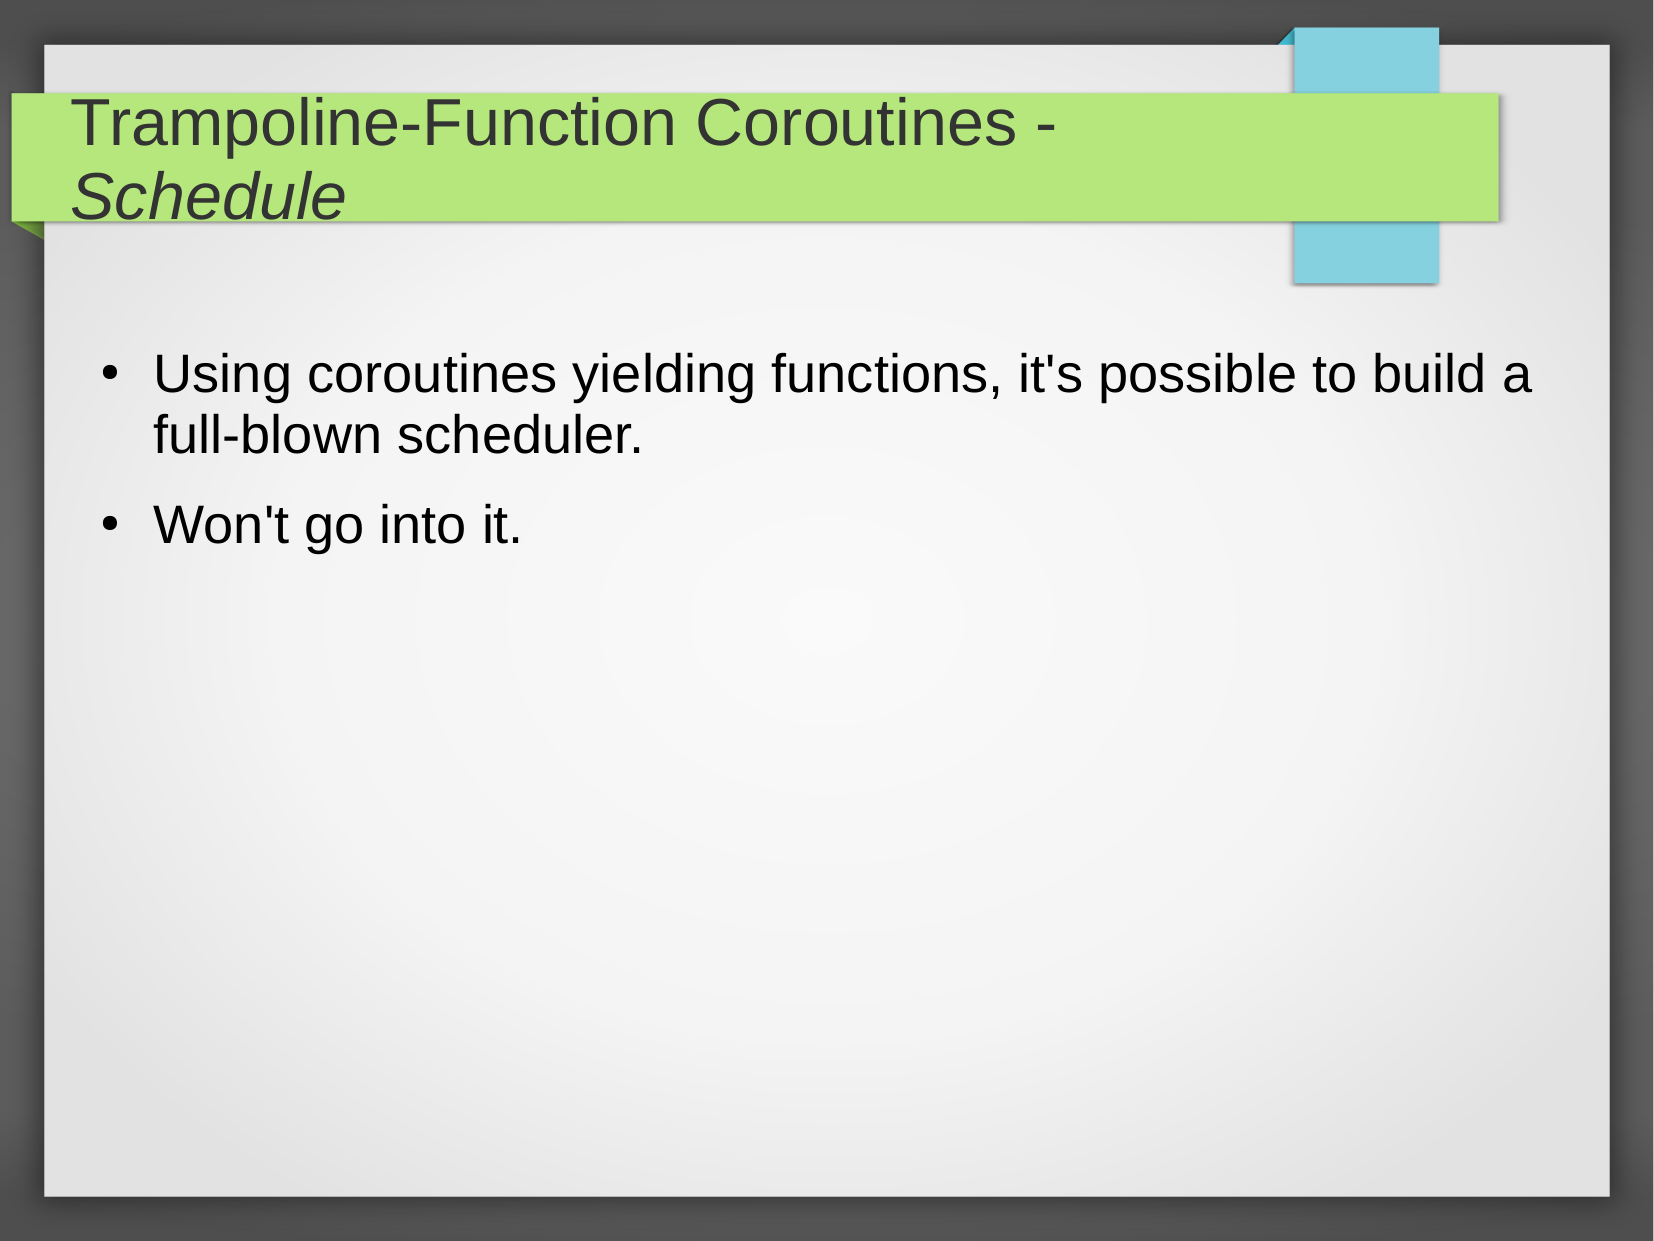

# Trampoline-Function Coroutines - Schedule
Using coroutines yielding functions, it's possible to build a full-blown scheduler.
Won't go into it.